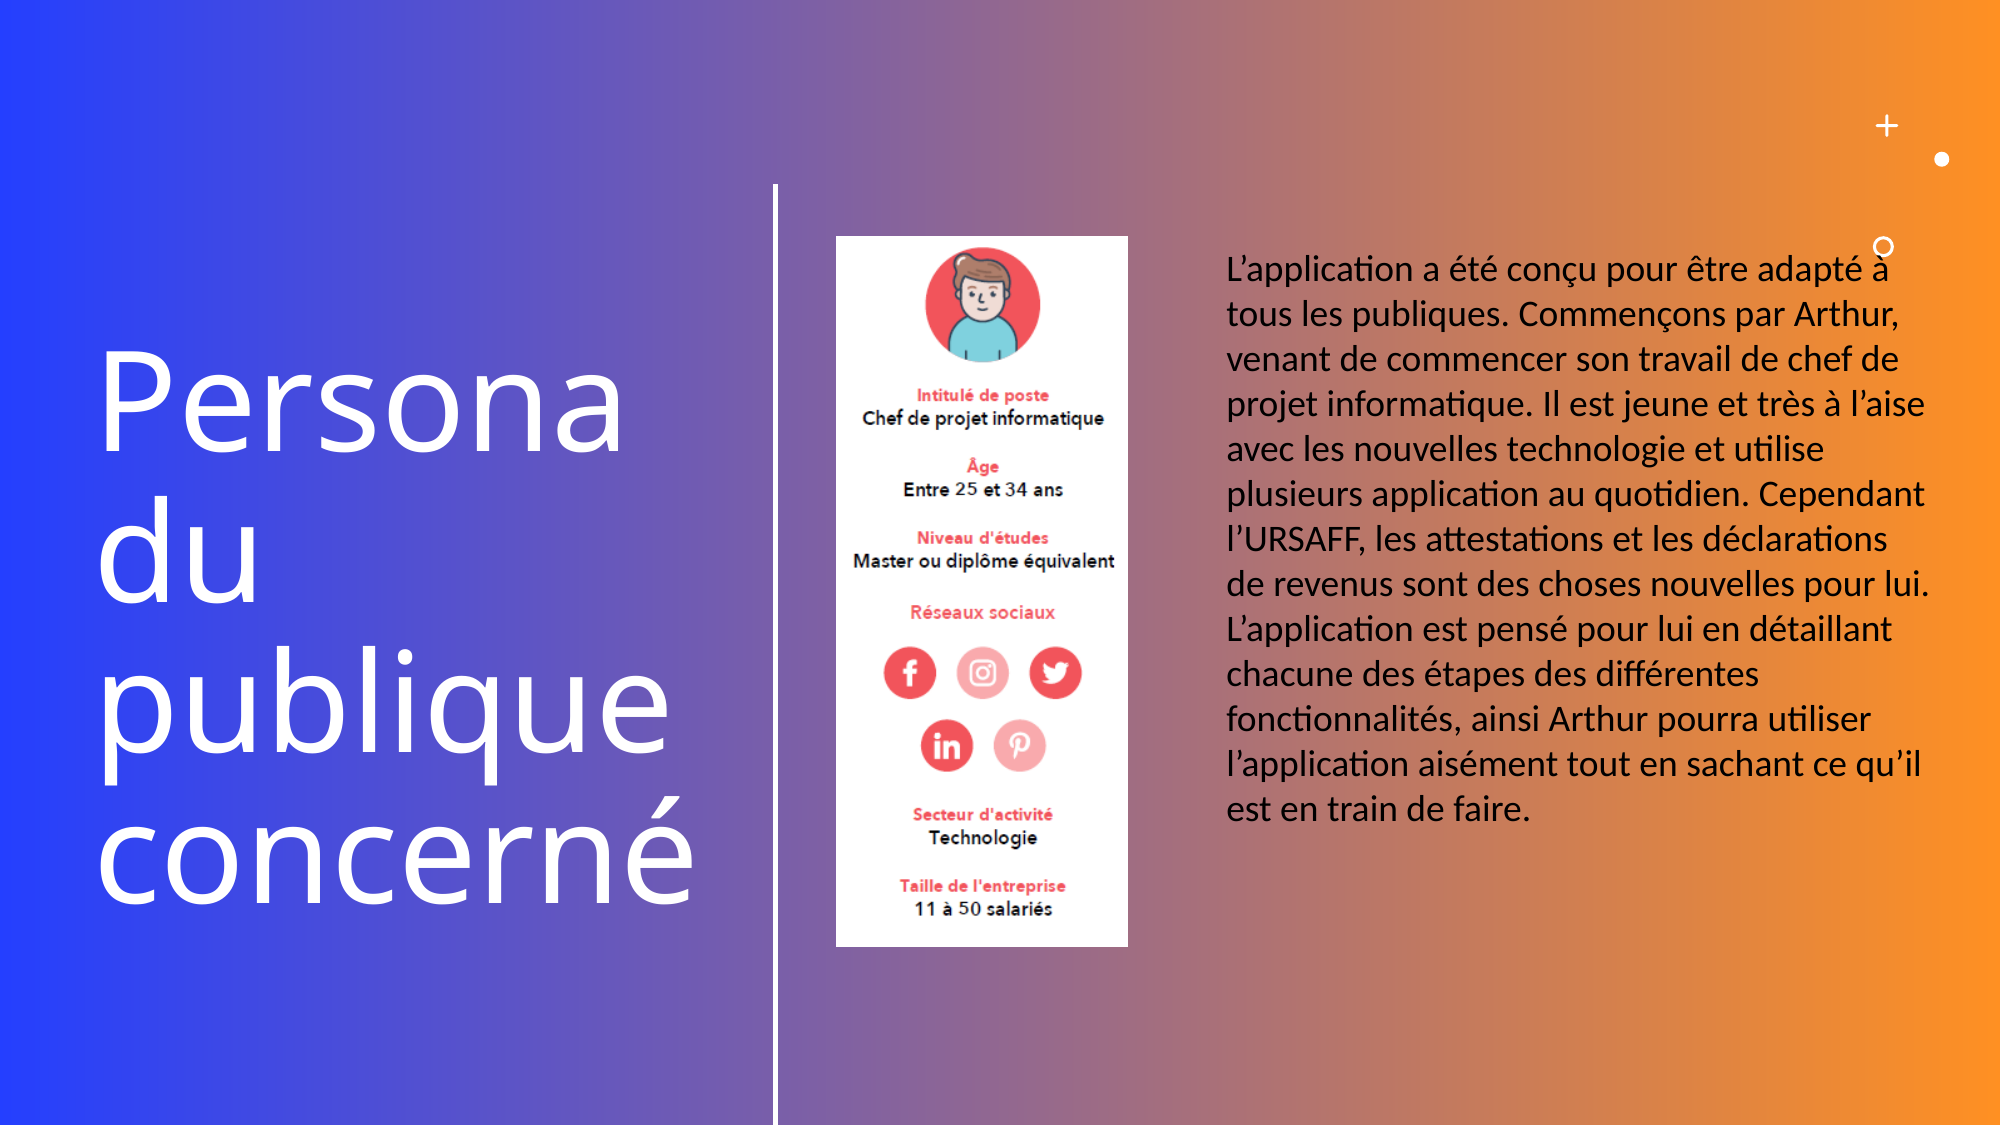

# Persona du publique concerné
L’application a été conçu pour être adapté à tous les publiques. Commençons par Arthur, venant de commencer son travail de chef de projet informatique. Il est jeune et très à l’aise avec les nouvelles technologie et utilise plusieurs application au quotidien. Cependant l’URSAFF, les attestations et les déclarations de revenus sont des choses nouvelles pour lui.
L’application est pensé pour lui en détaillant chacune des étapes des différentes fonctionnalités, ainsi Arthur pourra utiliser l’application aisément tout en sachant ce qu’il est en train de faire.